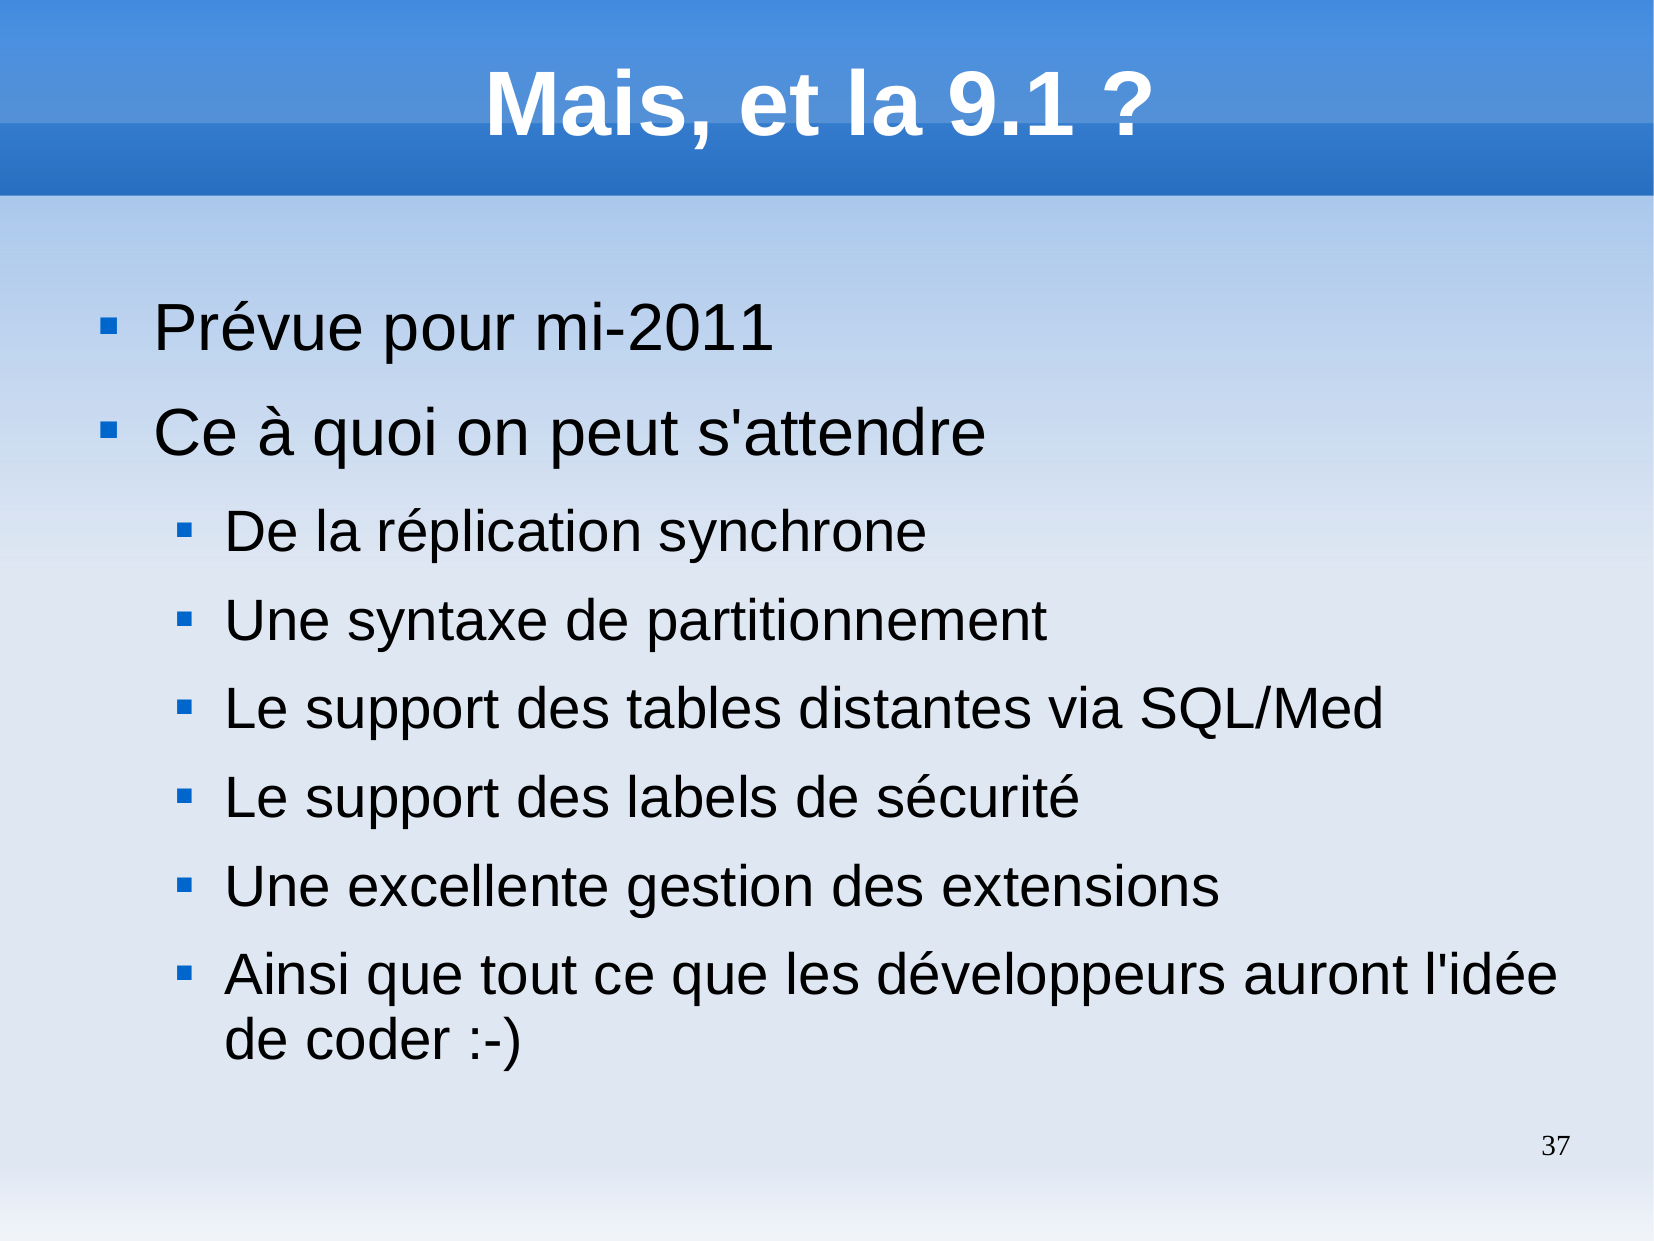

# Mais, et la 9.1 ?
Prévue pour mi-2011
Ce à quoi on peut s'attendre
De la réplication synchrone
Une syntaxe de partitionnement
Le support des tables distantes via SQL/Med
Le support des labels de sécurité
Une excellente gestion des extensions
Ainsi que tout ce que les développeurs auront l'idée de coder :-)
37